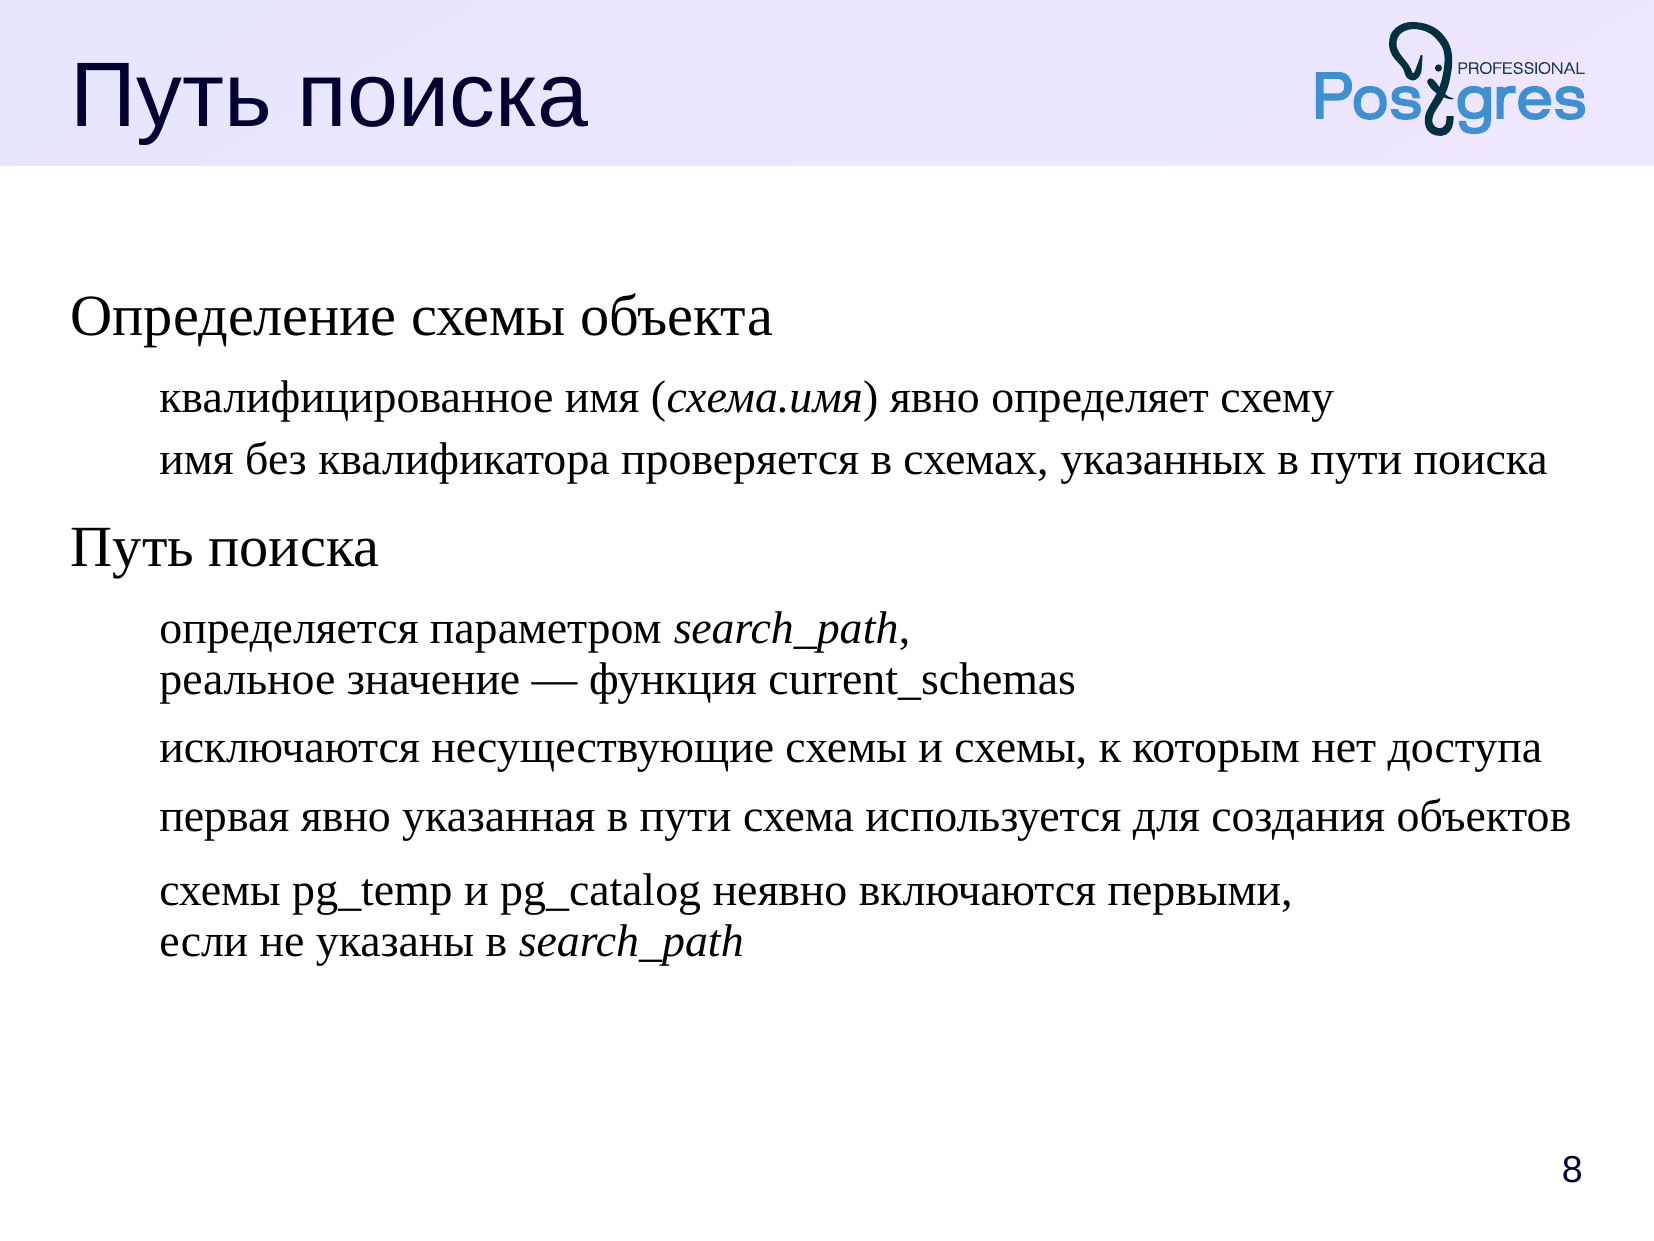

# Путь поиска
Определение схемы объекта
квалифицированное имя (схема.имя) явно определяет схему
имя без квалификатора проверяется в схемах, указанных в пути поиска
Путь поиска
определяется параметром search_path,
реальное значение — функция current_schemas
исключаются несуществующие схемы и схемы, к которым нет доступа
первая явно указанная в пути схема используется для создания объектов
схемы pg_temp и pg_catalog неявно включаются первыми,
если не указаны в search_path